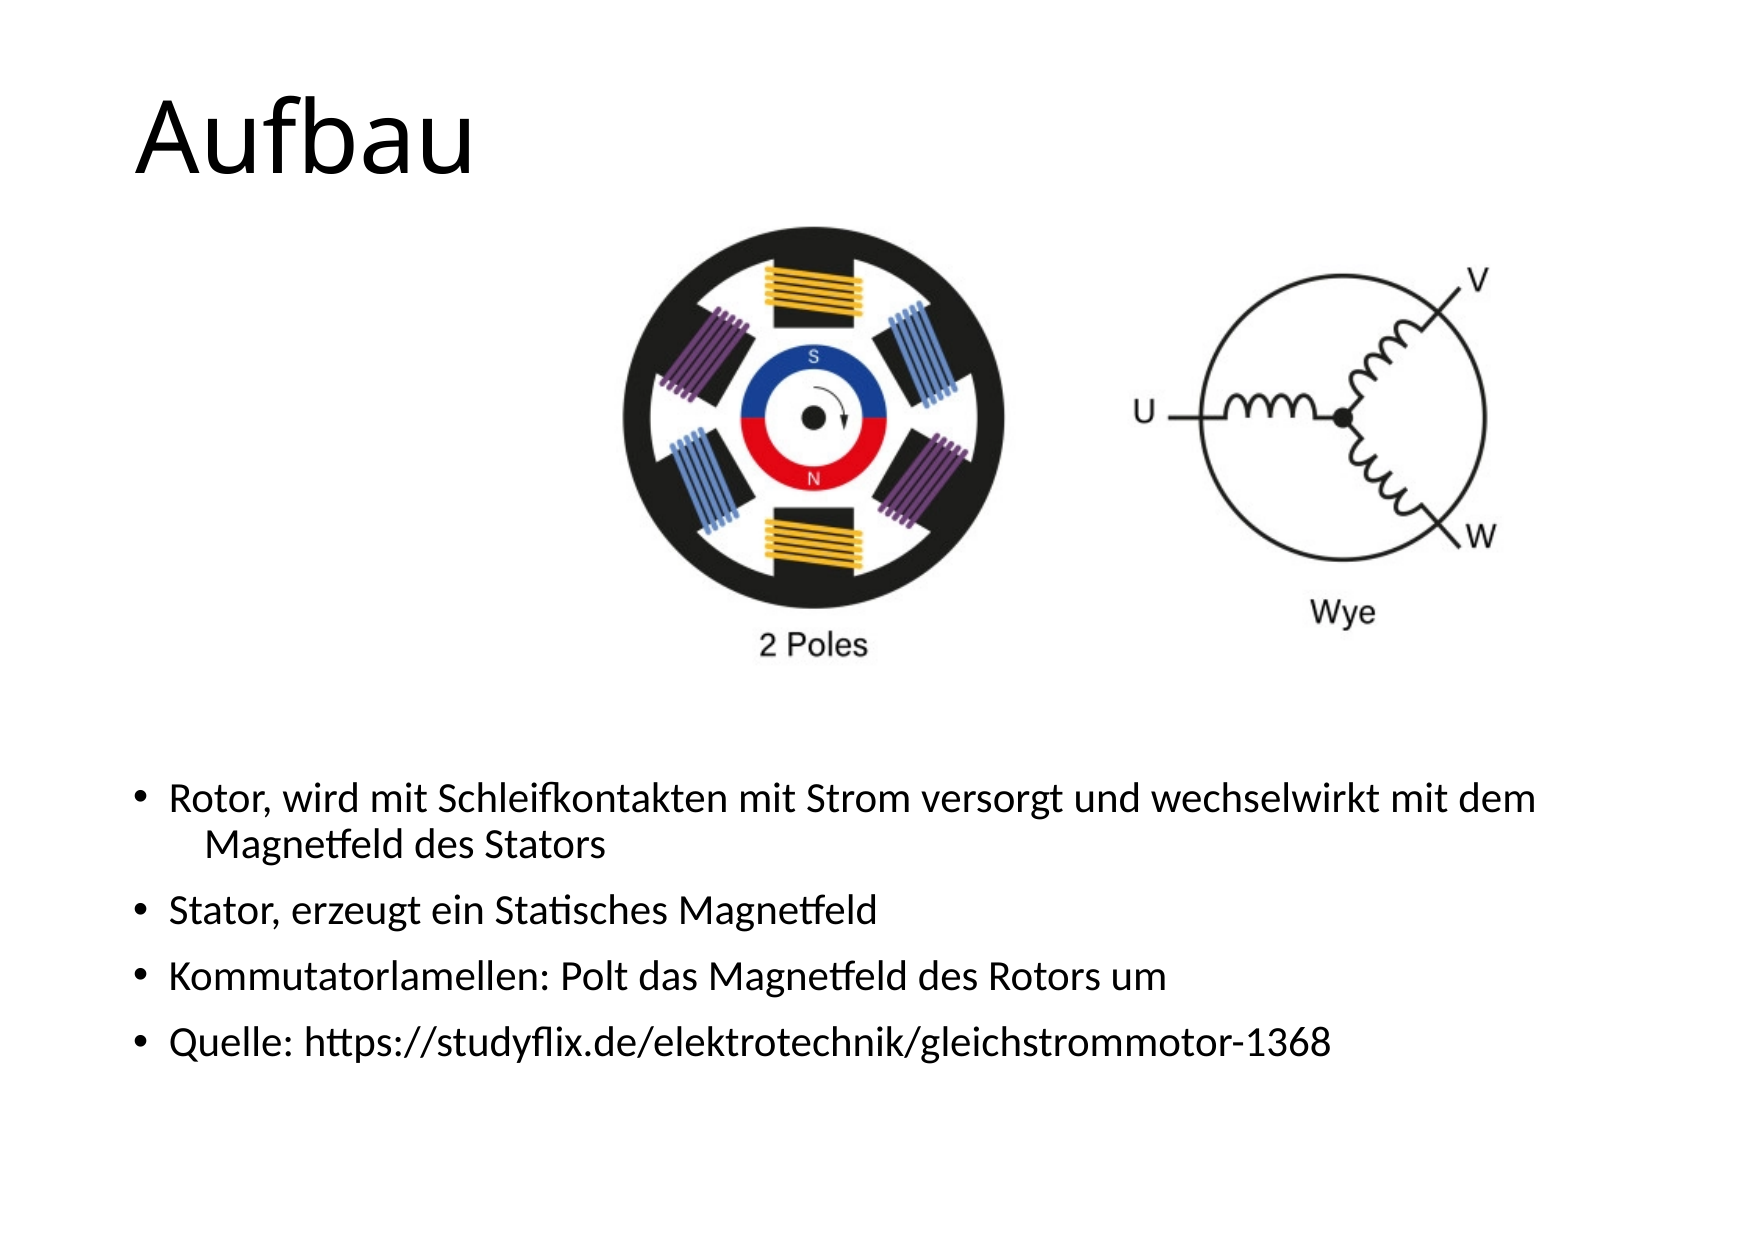

# Aufbau
Rotor, wird mit Schleifkontakten mit Strom versorgt und wechselwirkt mit dem Magnetfeld des Stators
Stator, erzeugt ein Statisches Magnetfeld
Kommutatorlamellen: Polt das Magnetfeld des Rotors um
Quelle: https://studyflix.de/elektrotechnik/gleichstrommotor-1368